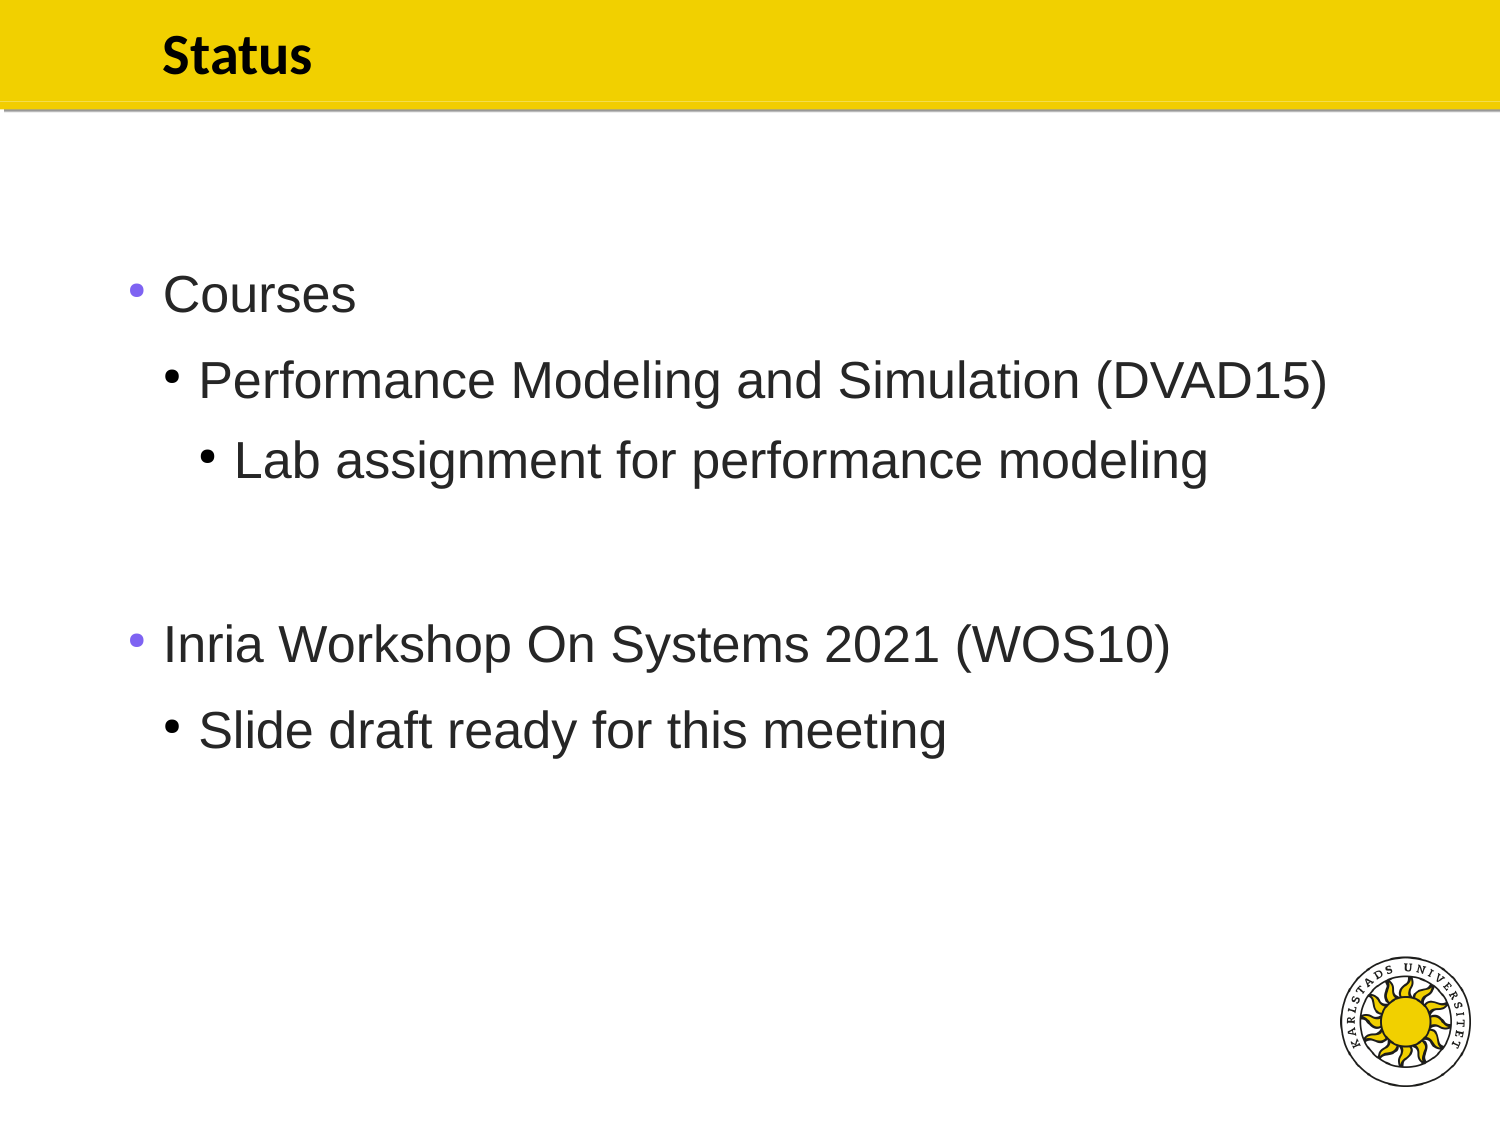

# Status
Courses
Performance Modeling and Simulation (DVAD15)
Lab assignment for performance modeling
Inria Workshop On Systems 2021 (WOS10)
Slide draft ready for this meeting